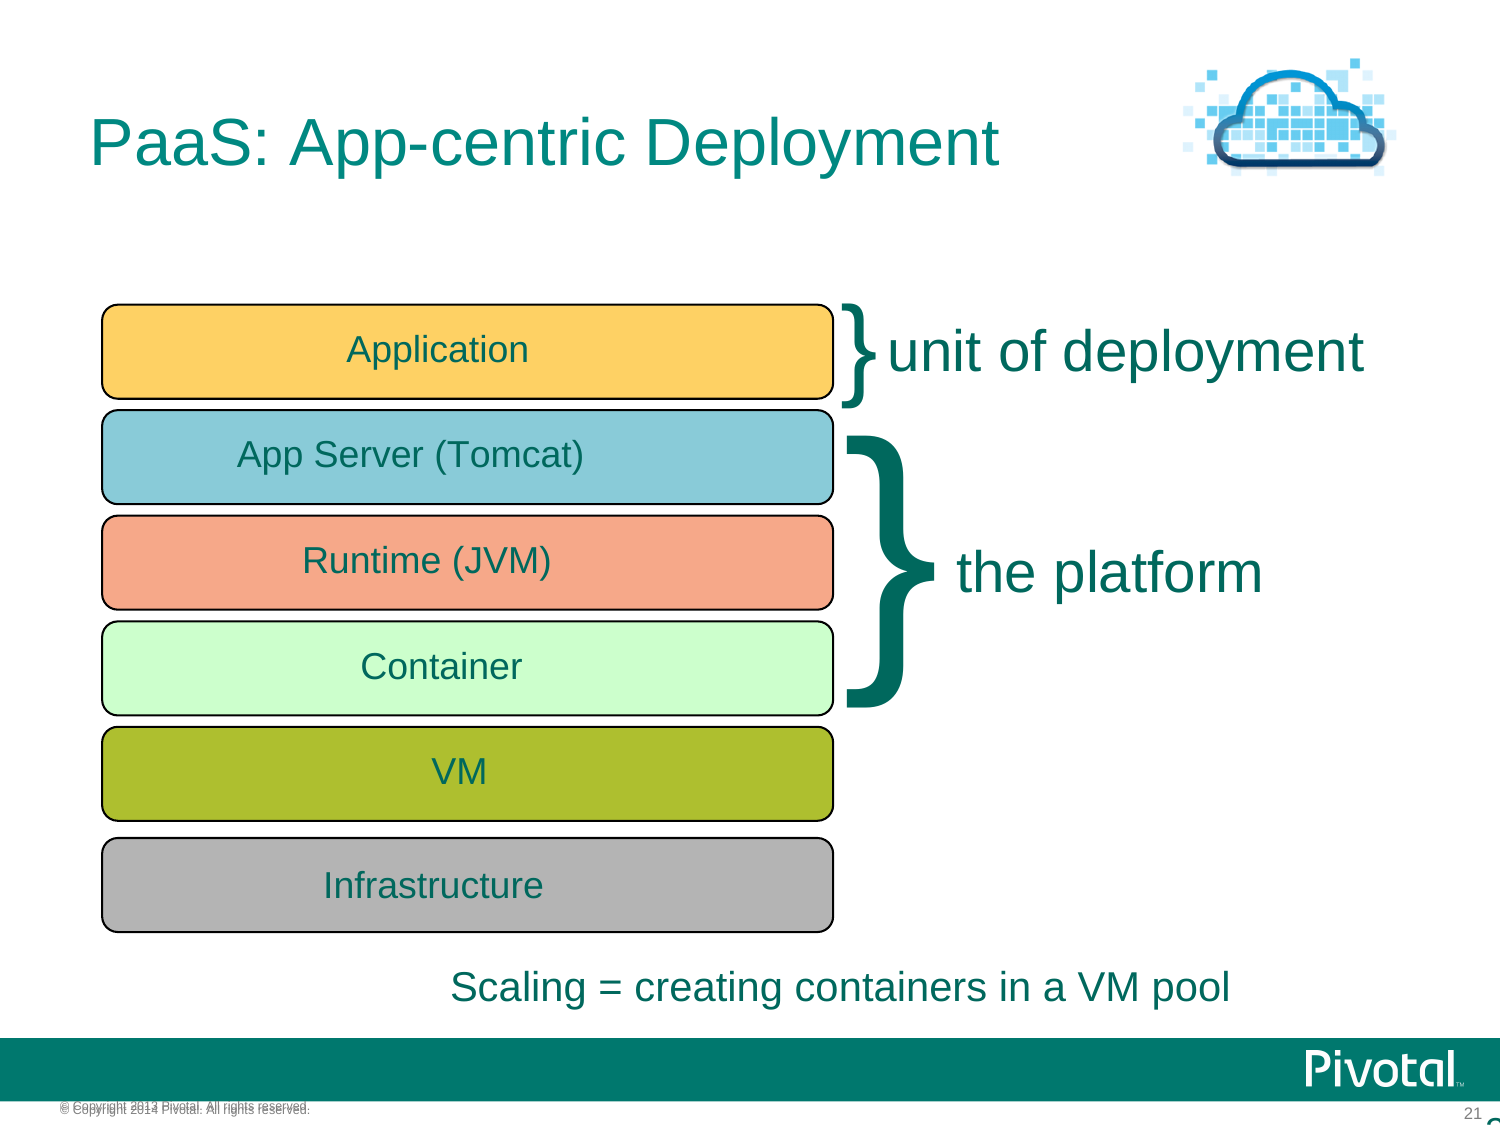

# PaaS: App-centric Deployment
}
Application
unit of deployment
}
App Server (Tomcat)
Runtime (JVM)
the platform
Container
VM
Infrastructure
Scaling = creating containers in a VM pool
© Copyright 2013 Pivotal. All rights reserved.